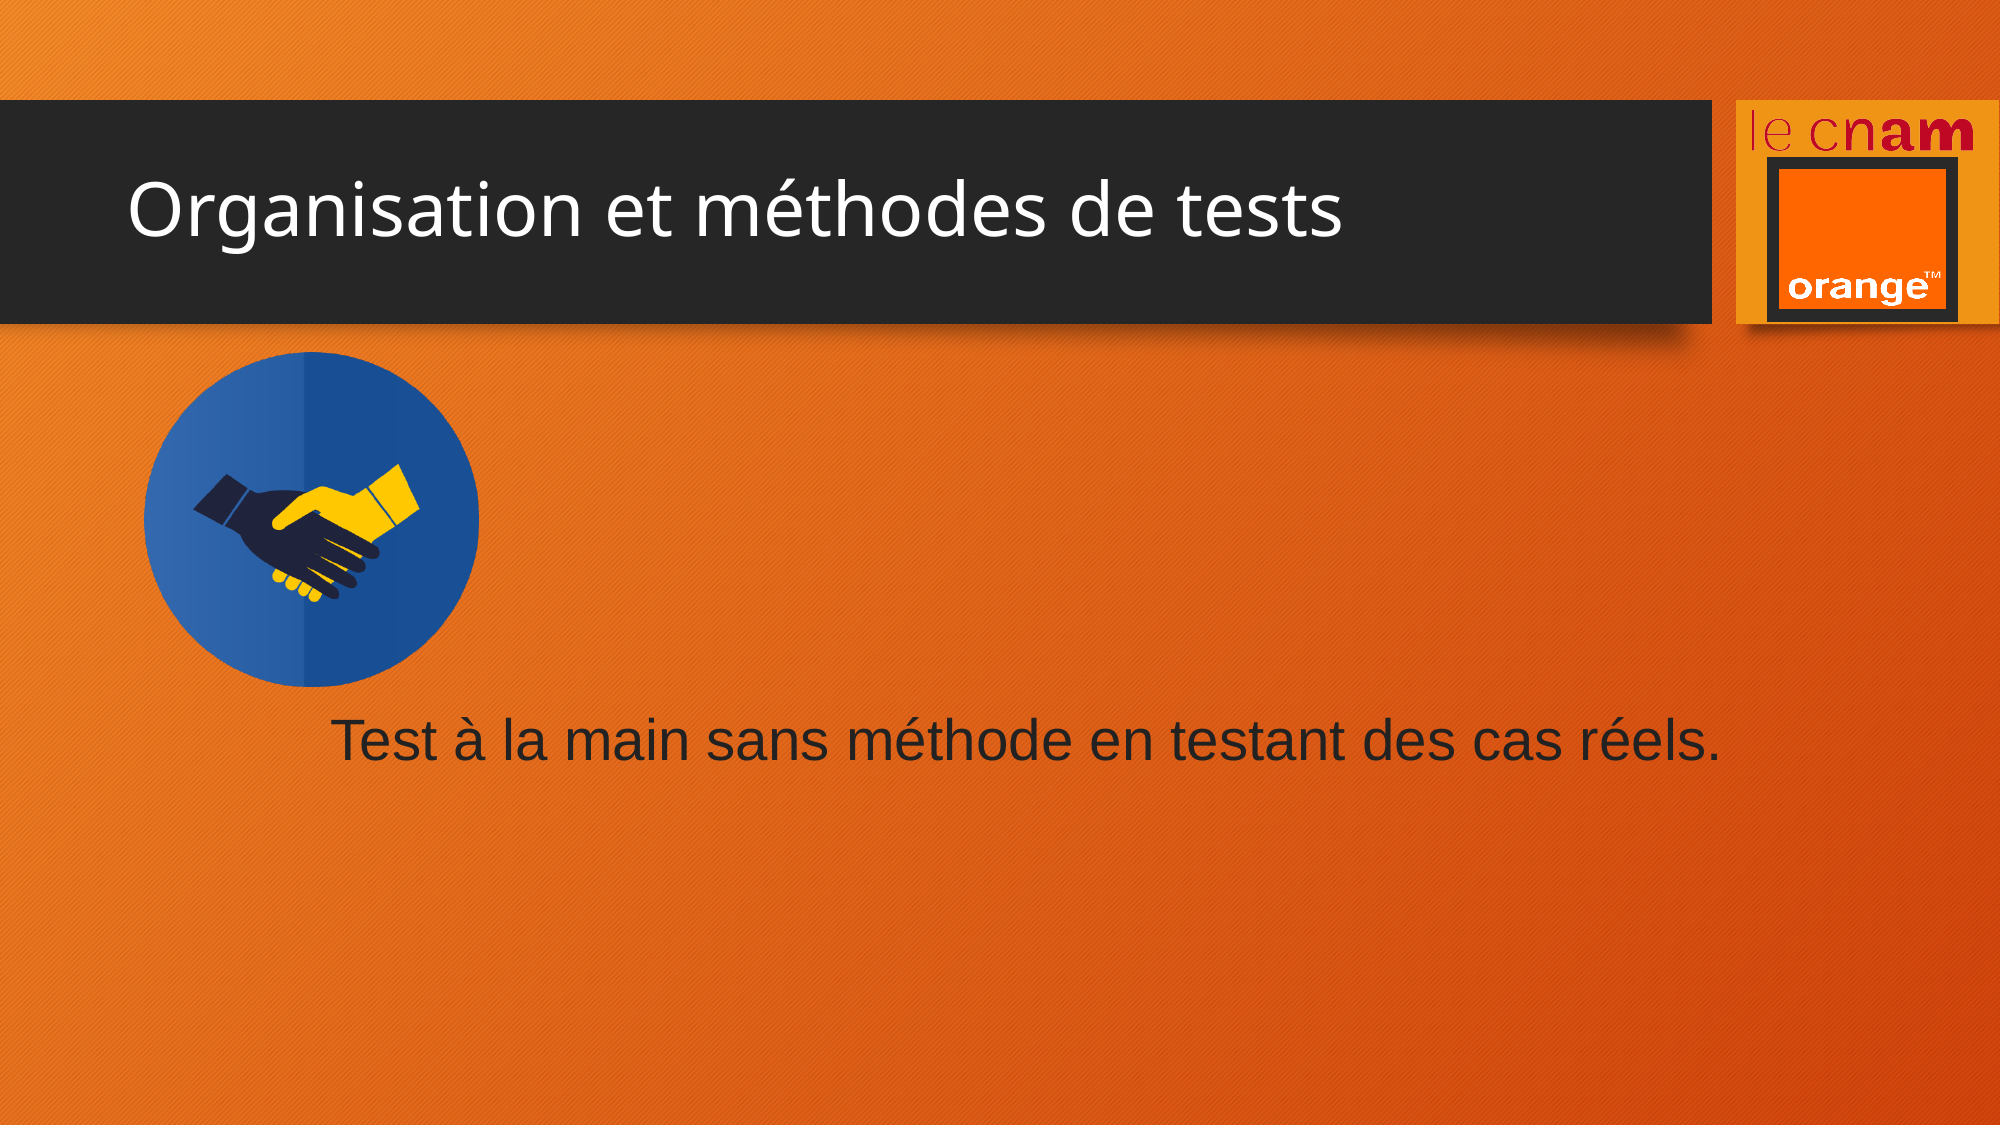

# Organisation et méthodes de tests
Test à la main sans méthode en testant des cas réels.